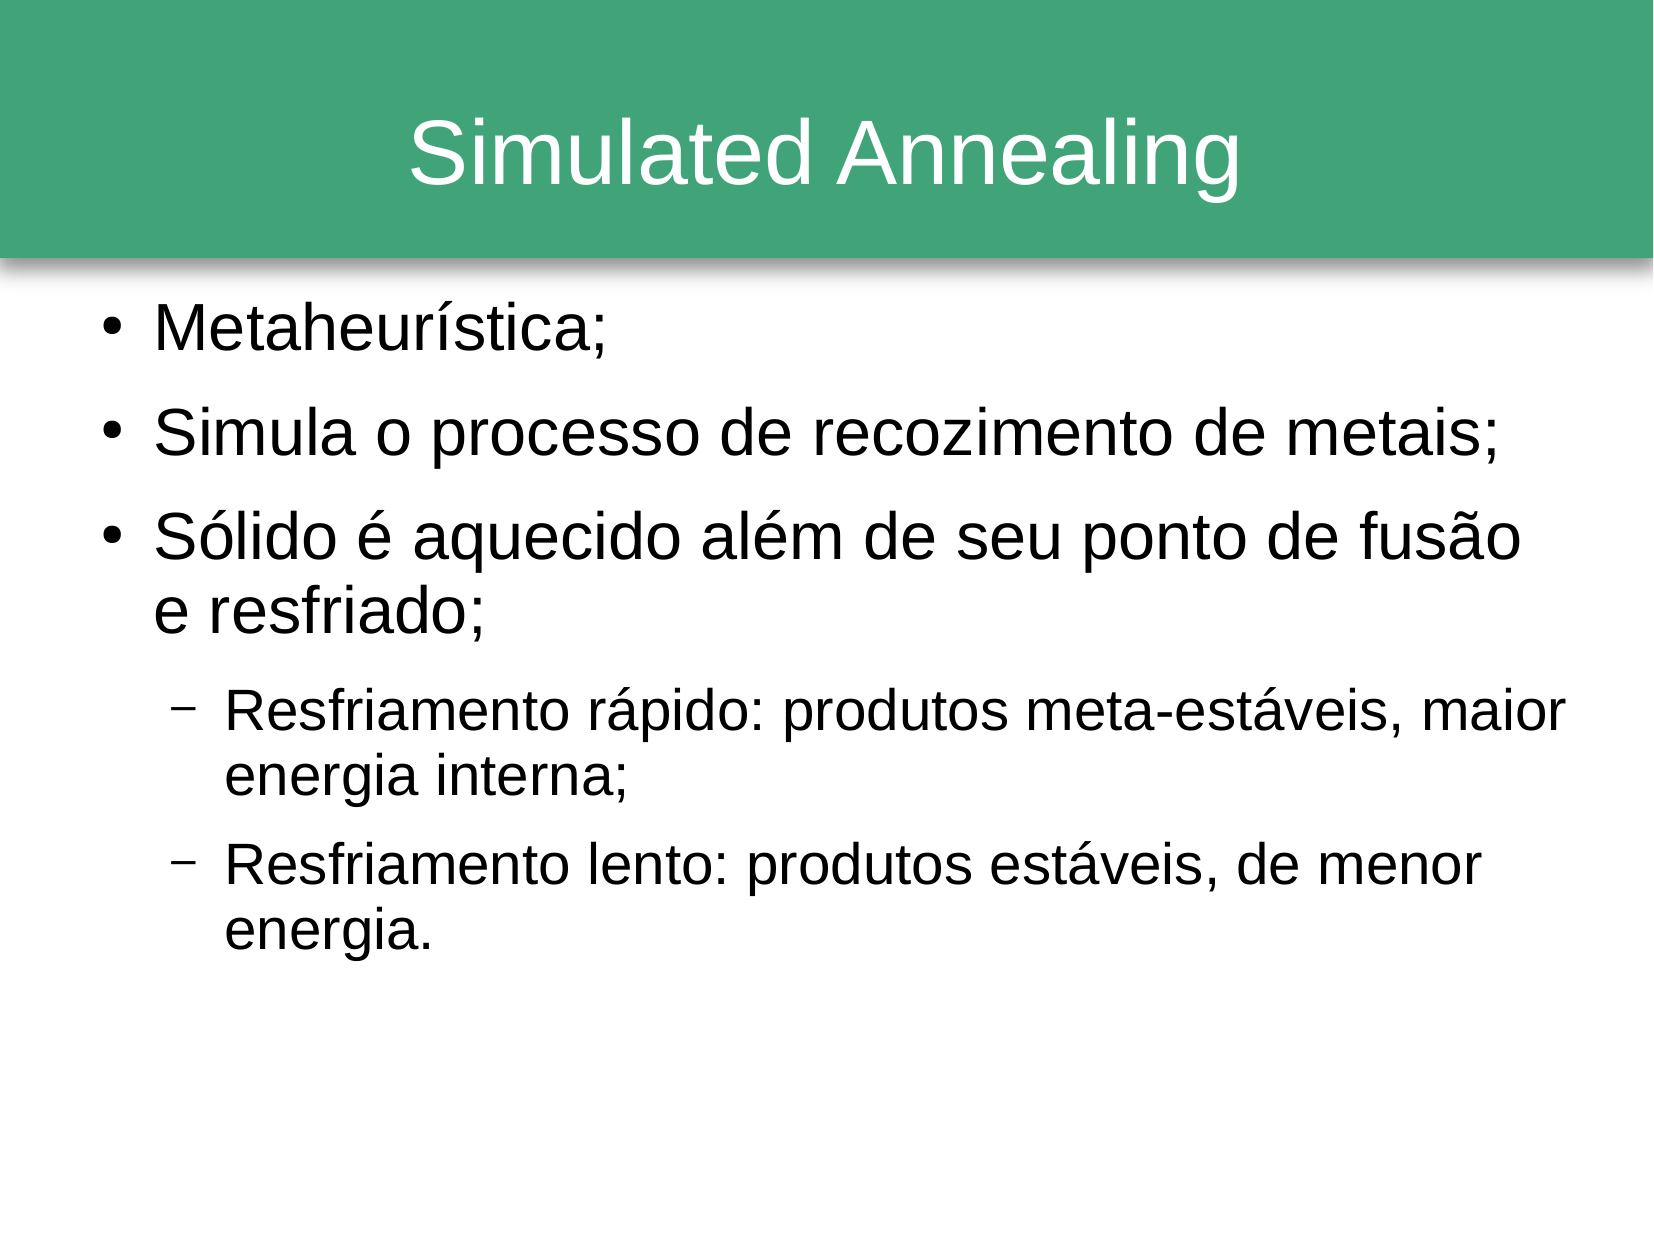

# Simulated Annealing
Metaheurística;
Simula o processo de recozimento de metais;
Sólido é aquecido além de seu ponto de fusão e resfriado;
Resfriamento rápido: produtos meta-estáveis, maior energia interna;
Resfriamento lento: produtos estáveis, de menor energia.